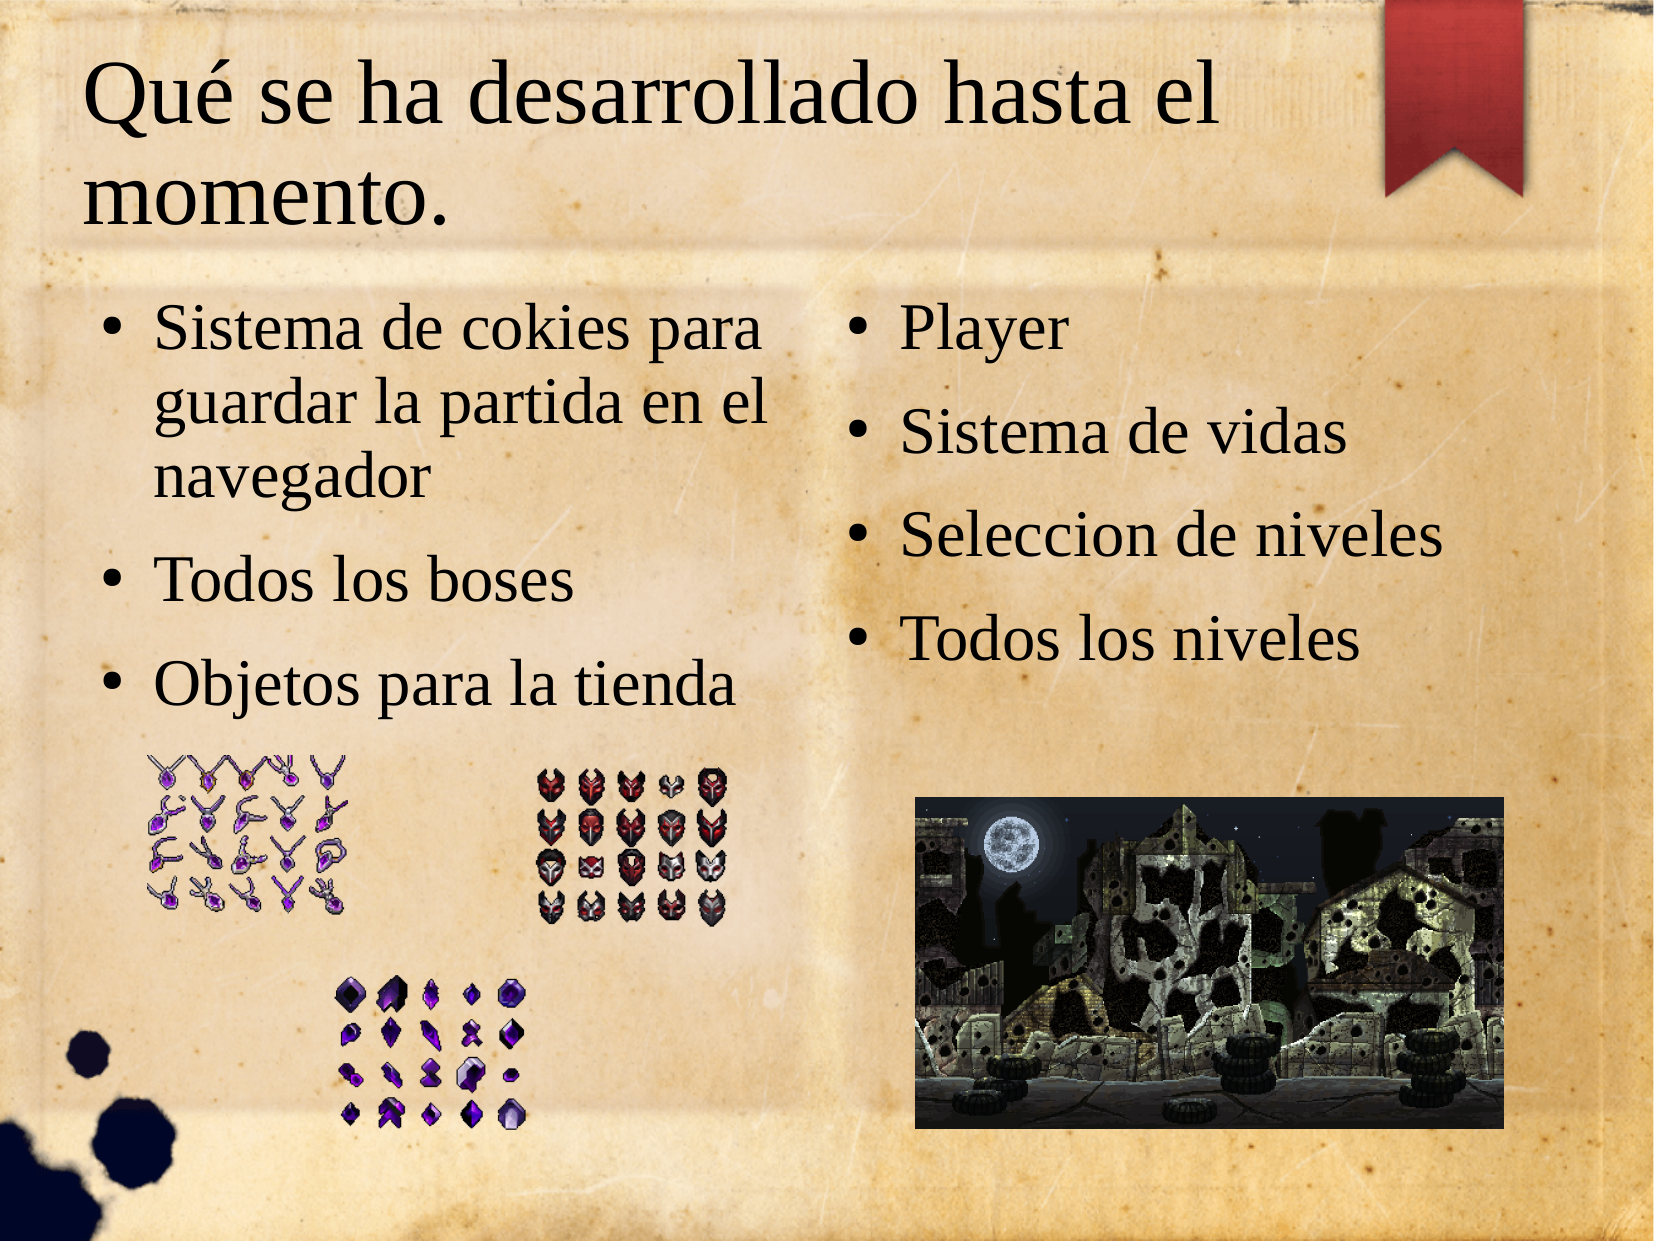

# Qué se ha desarrollado hasta el momento.
Sistema de cokies para guardar la partida en el navegador
Todos los boses
Objetos para la tienda
Player
Sistema de vidas
Seleccion de niveles
Todos los niveles